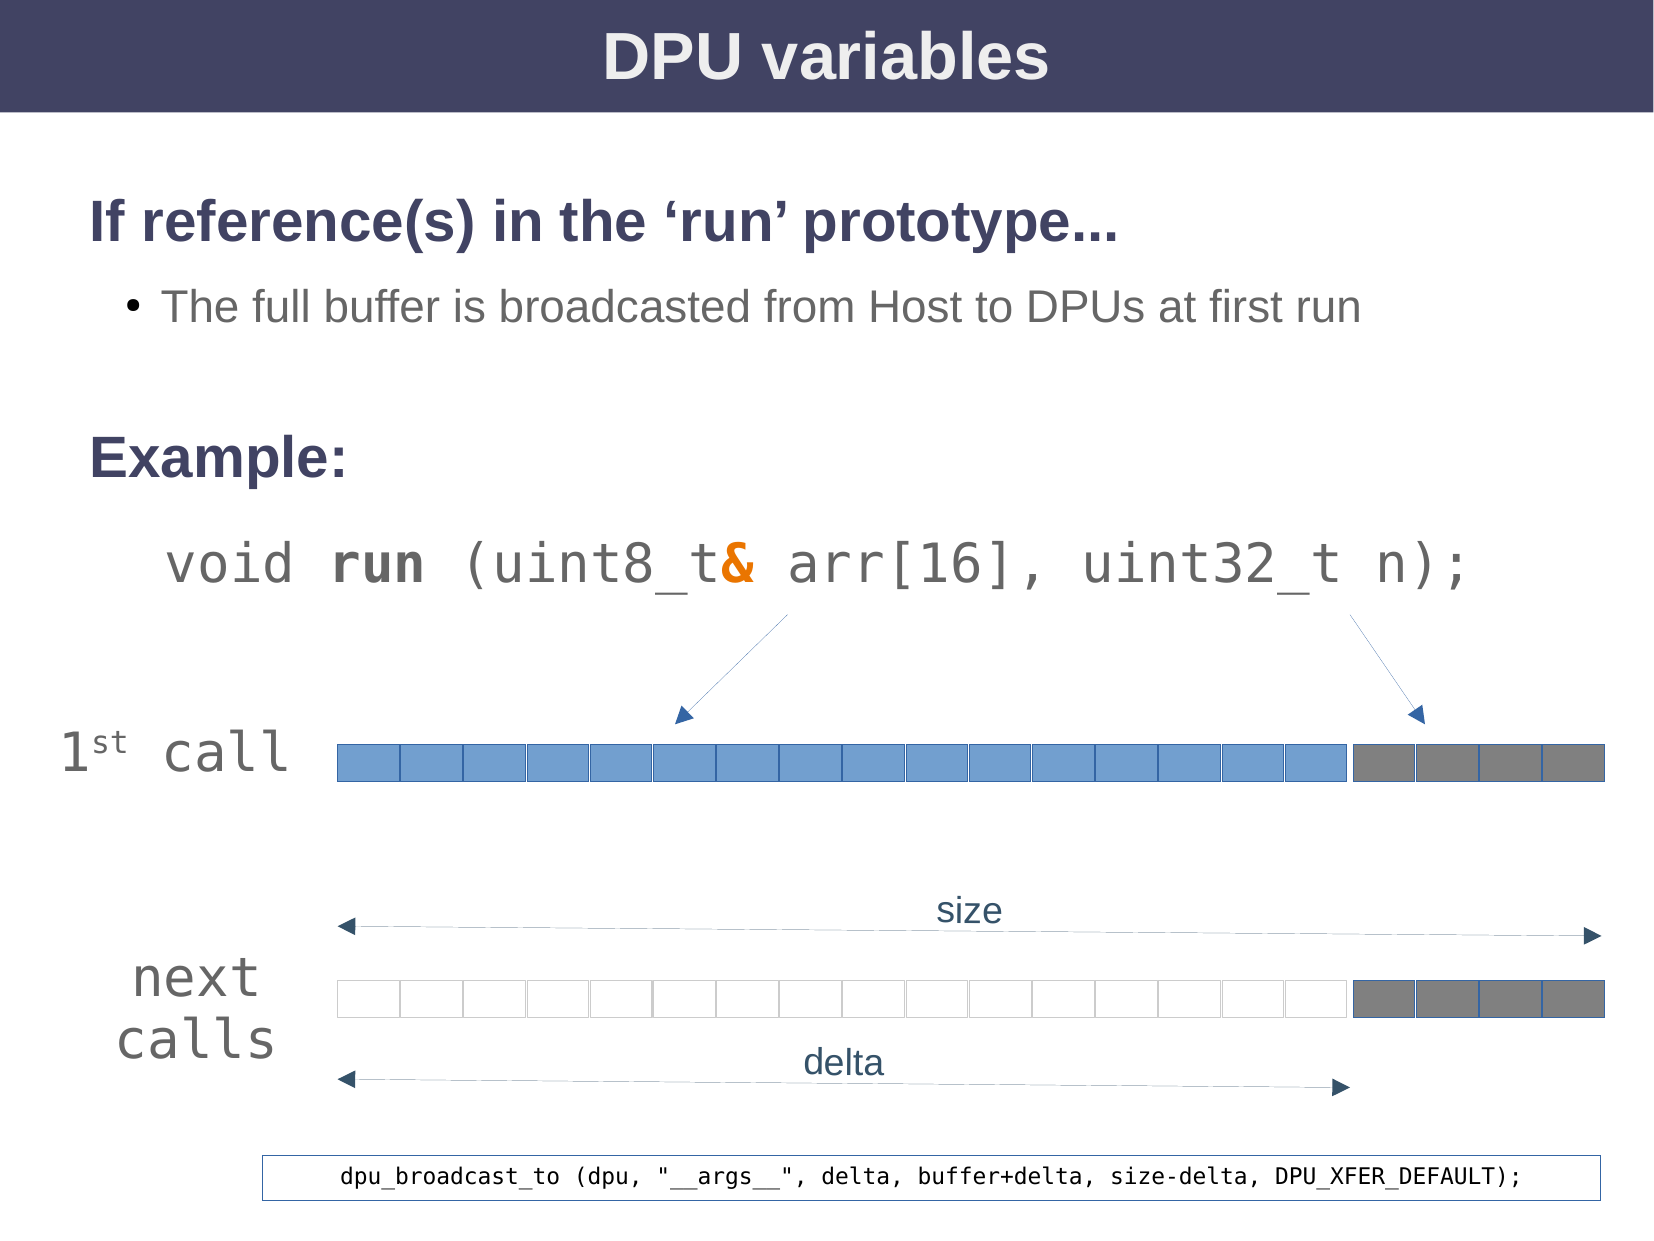

DPU variables
If reference(s) in the ‘run’ prototype...
The full buffer is broadcasted from Host to DPUs at first run
Example:
void run (uint8_t& arr[16], uint32_t n);
1st call
size
next
calls
delta
dpu_broadcast_to (dpu, "__args__", delta, buffer+delta, size-delta, DPU_XFER_DEFAULT);